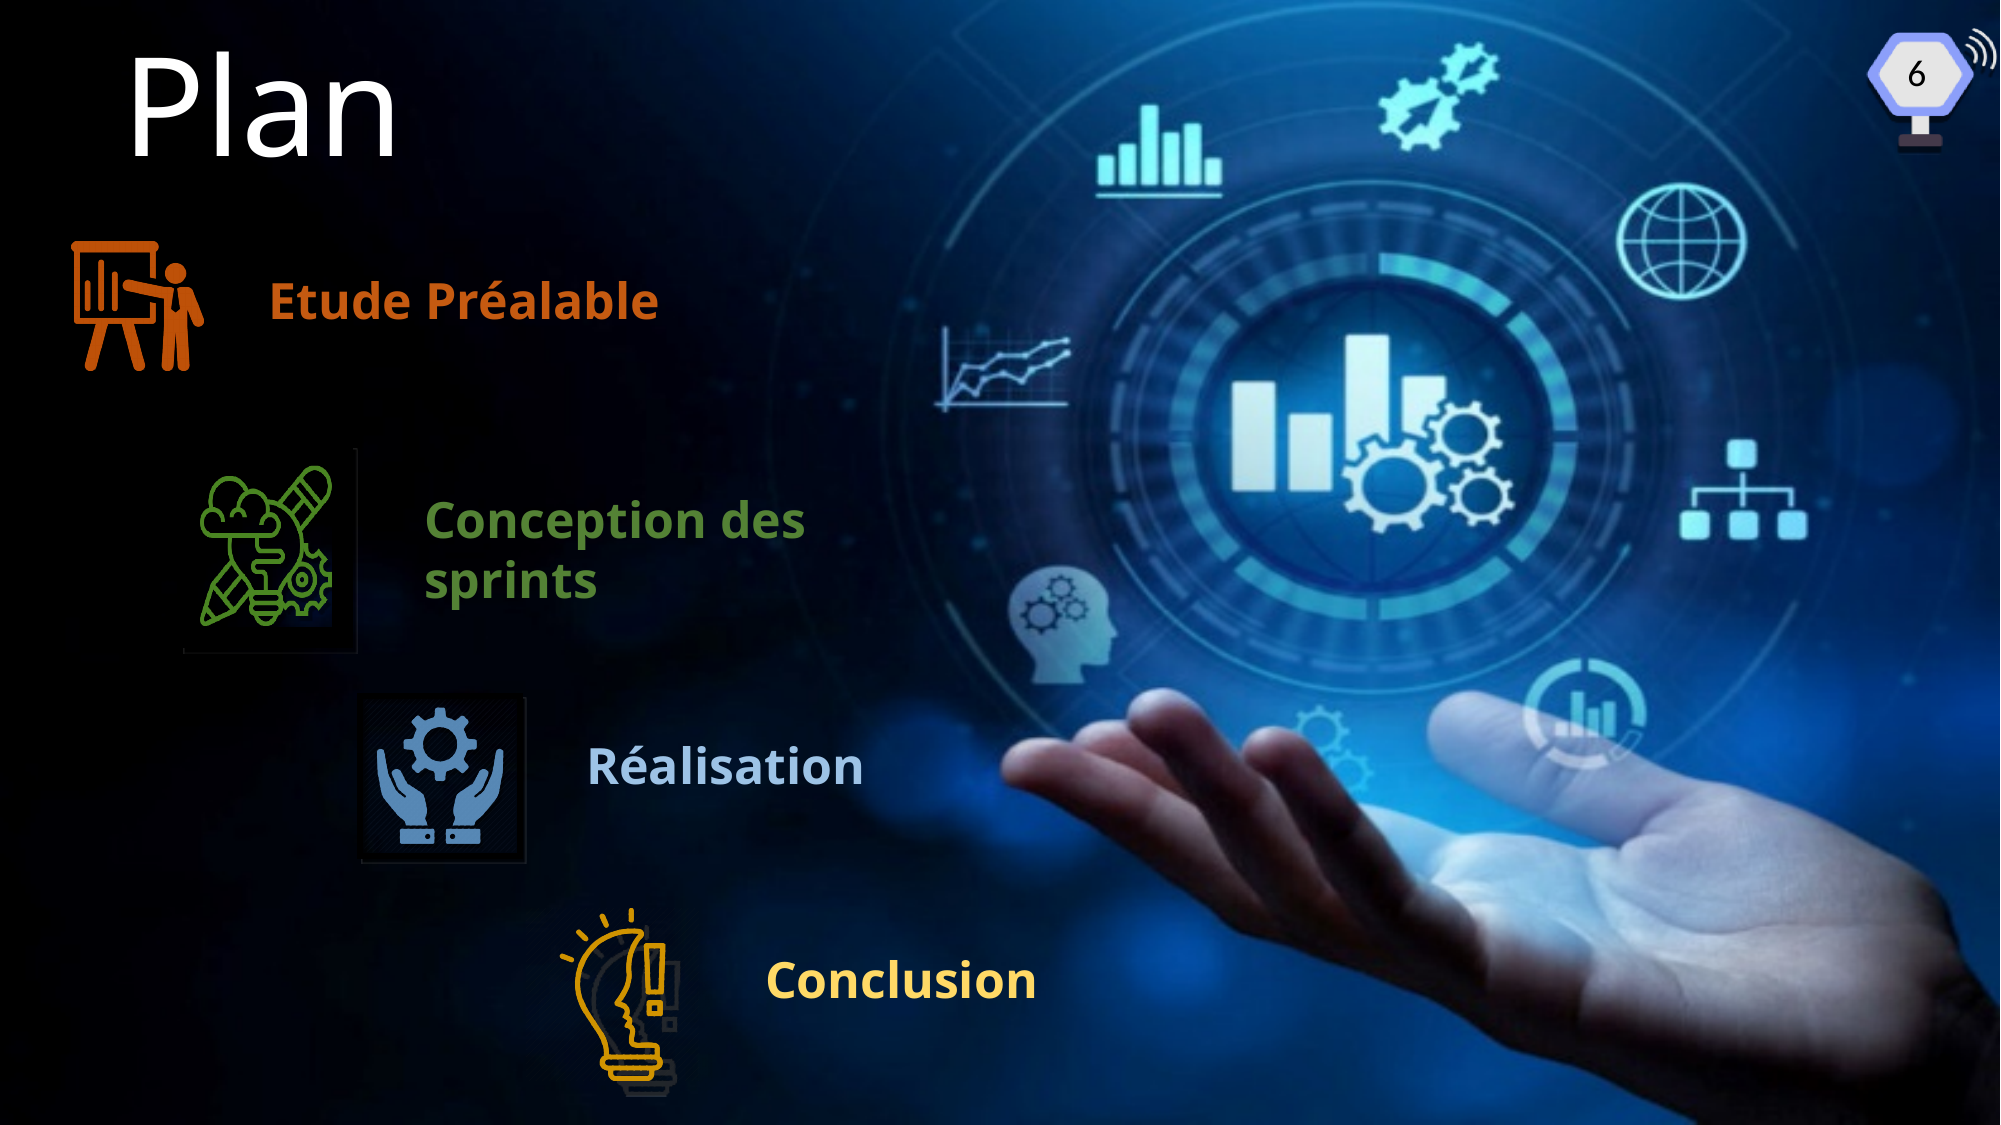

Plan
6
#
Etude Préalable
Conception des sprints
Réalisation
Conclusion